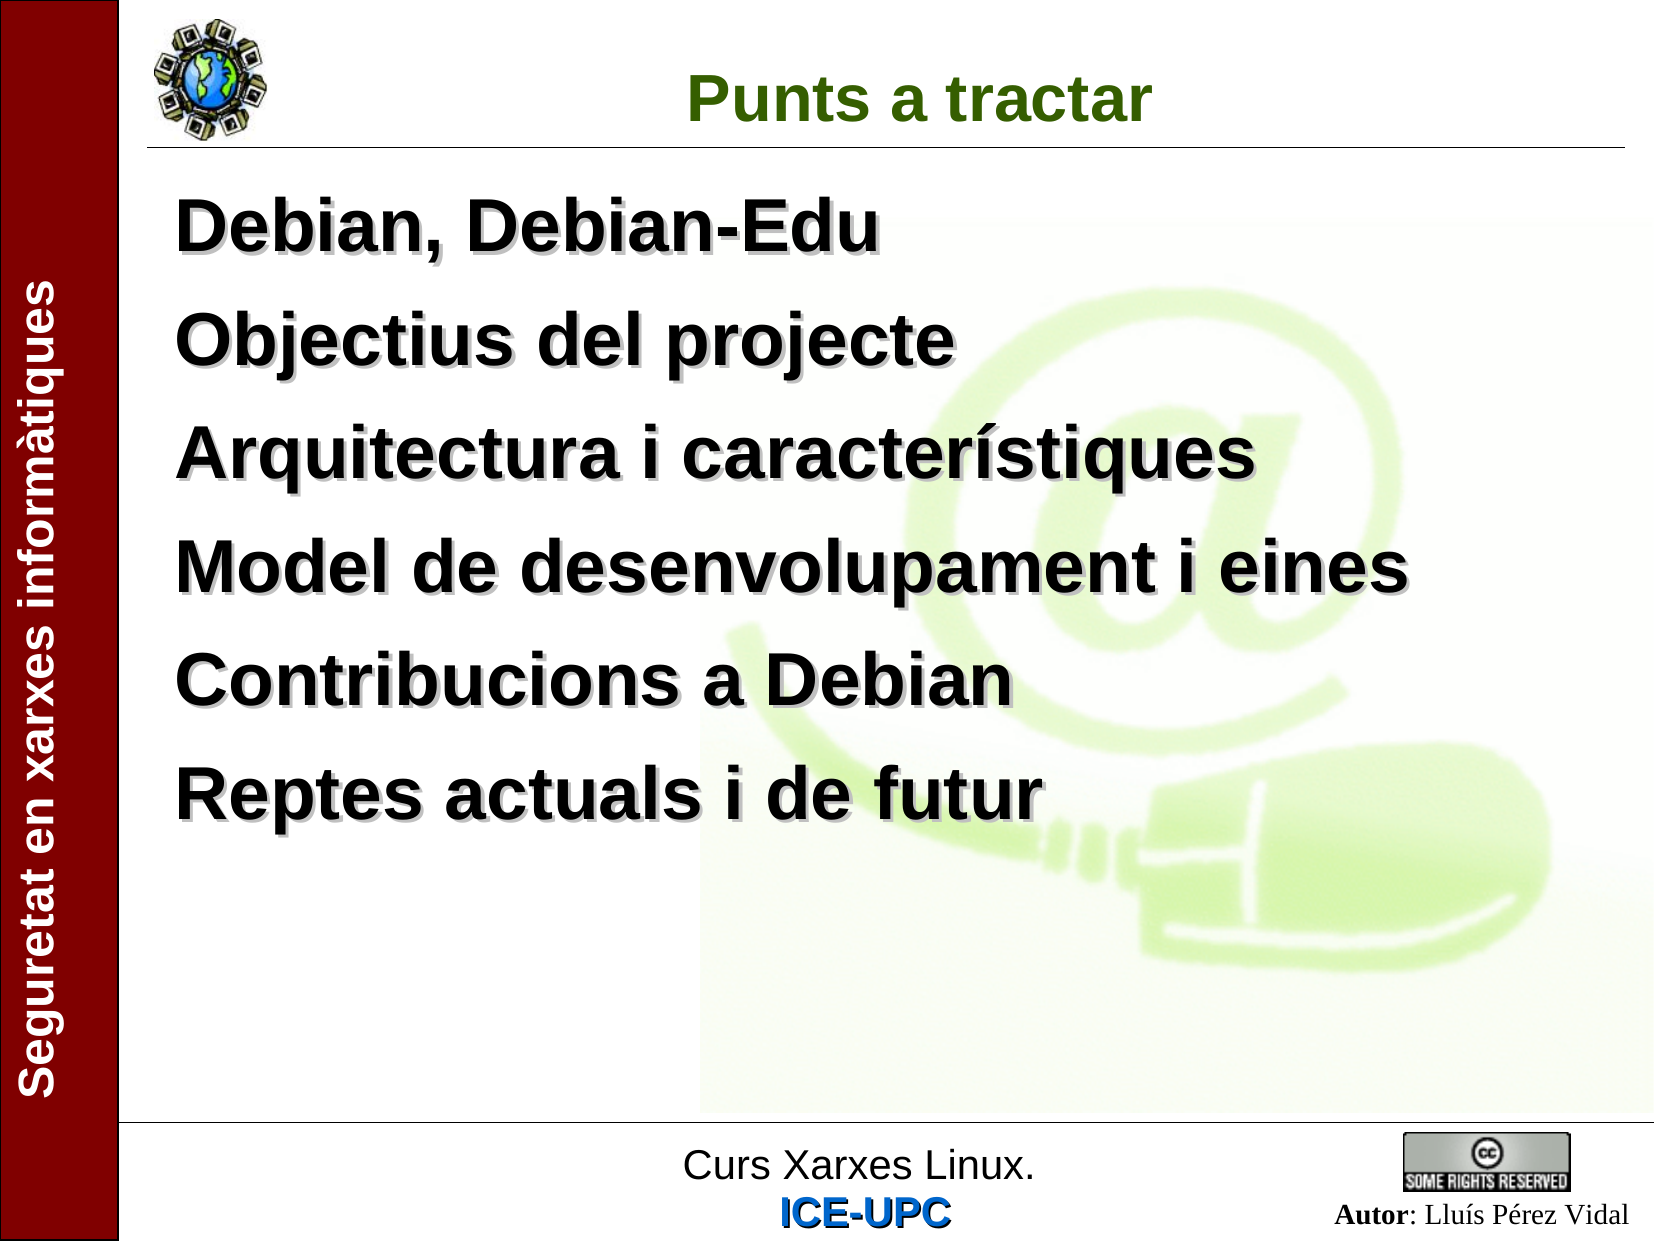

# Punts a tractar
Debian, Debian-Edu
Objectius del projecte
Arquitectura i característiques
Model de desenvolupament i eines
Contribucions a Debian
Reptes actuals i de futur